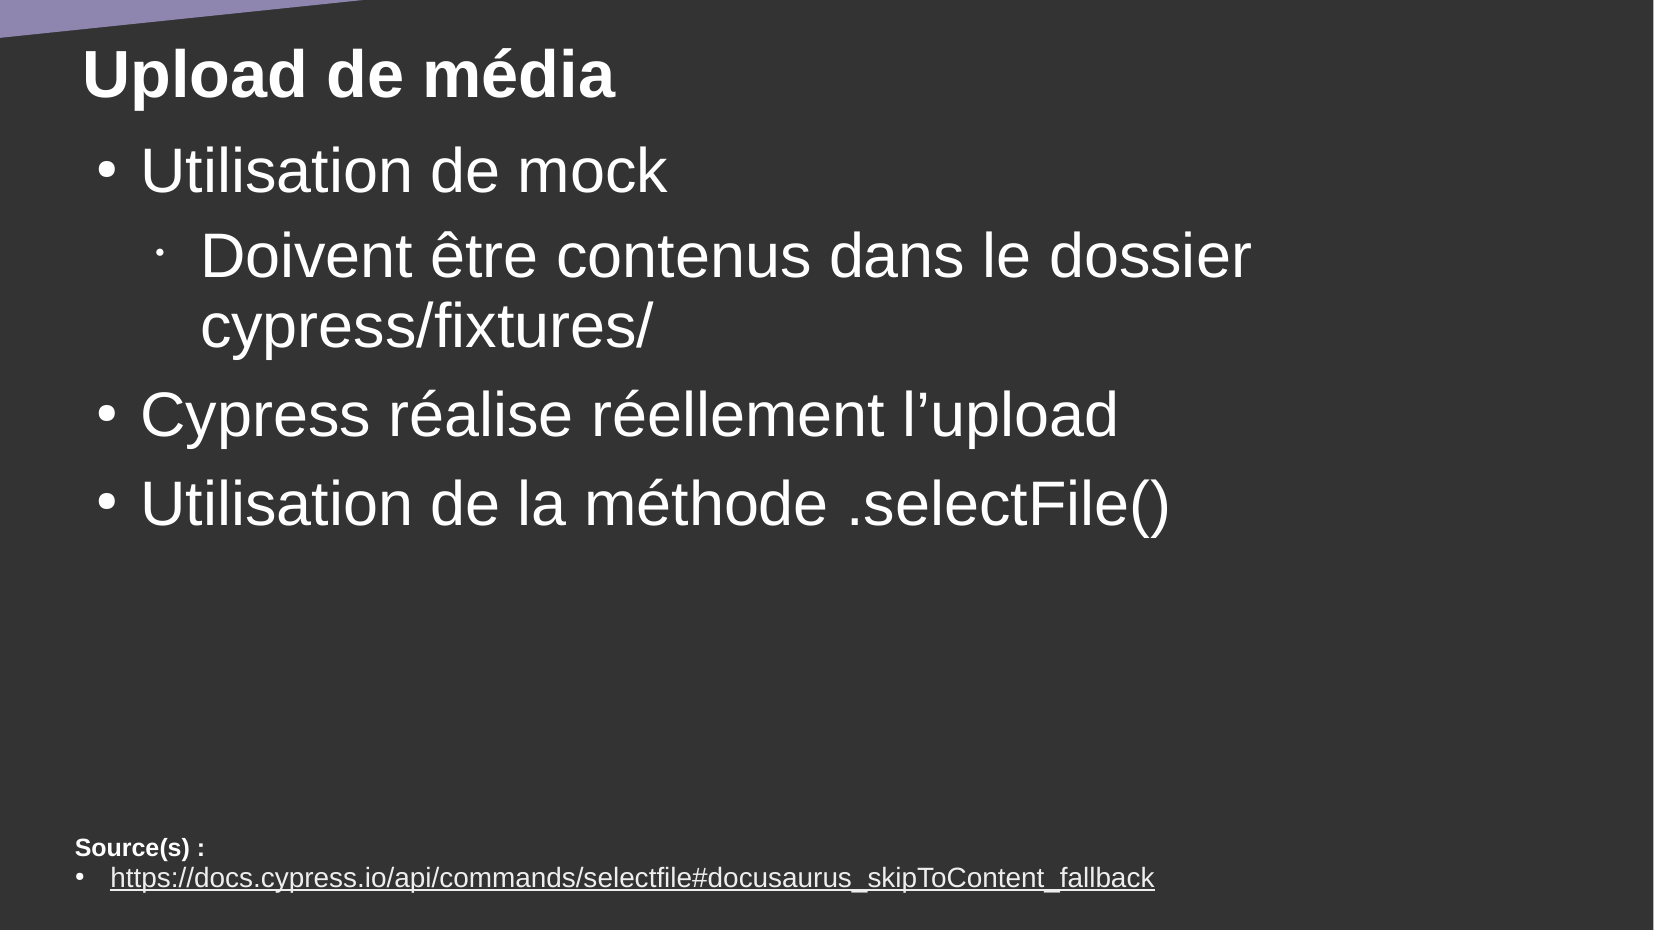

# Upload de média
Utilisation de mock
Doivent être contenus dans le dossier cypress/fixtures/
Cypress réalise réellement l’upload
Utilisation de la méthode .selectFile()
Source(s) :
https://docs.cypress.io/api/commands/selectfile#docusaurus_skipToContent_fallback